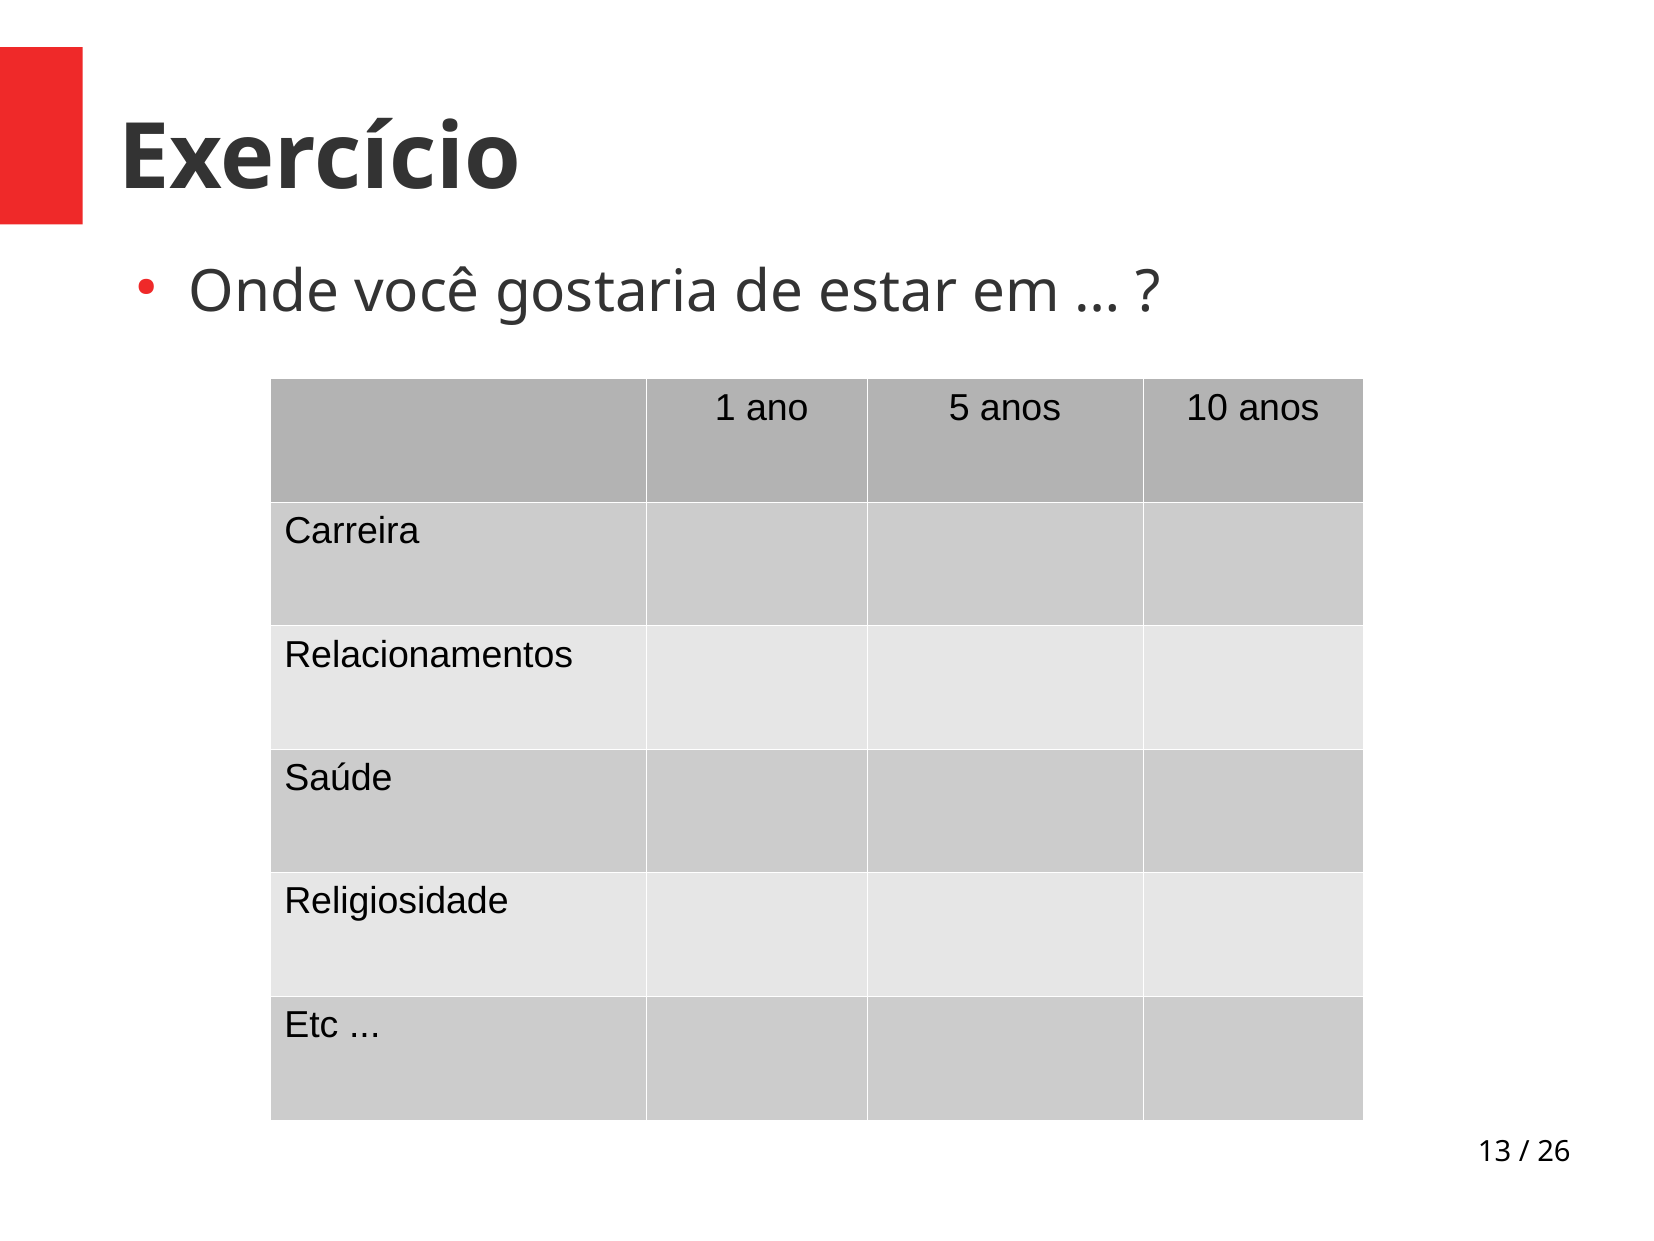

# Exercício
Onde você gostaria de estar em … ?
| | 1 ano | 5 anos | 10 anos |
| --- | --- | --- | --- |
| Carreira | | | |
| Relacionamentos | | | |
| Saúde | | | |
| Religiosidade | | | |
| Etc ... | | | |
13